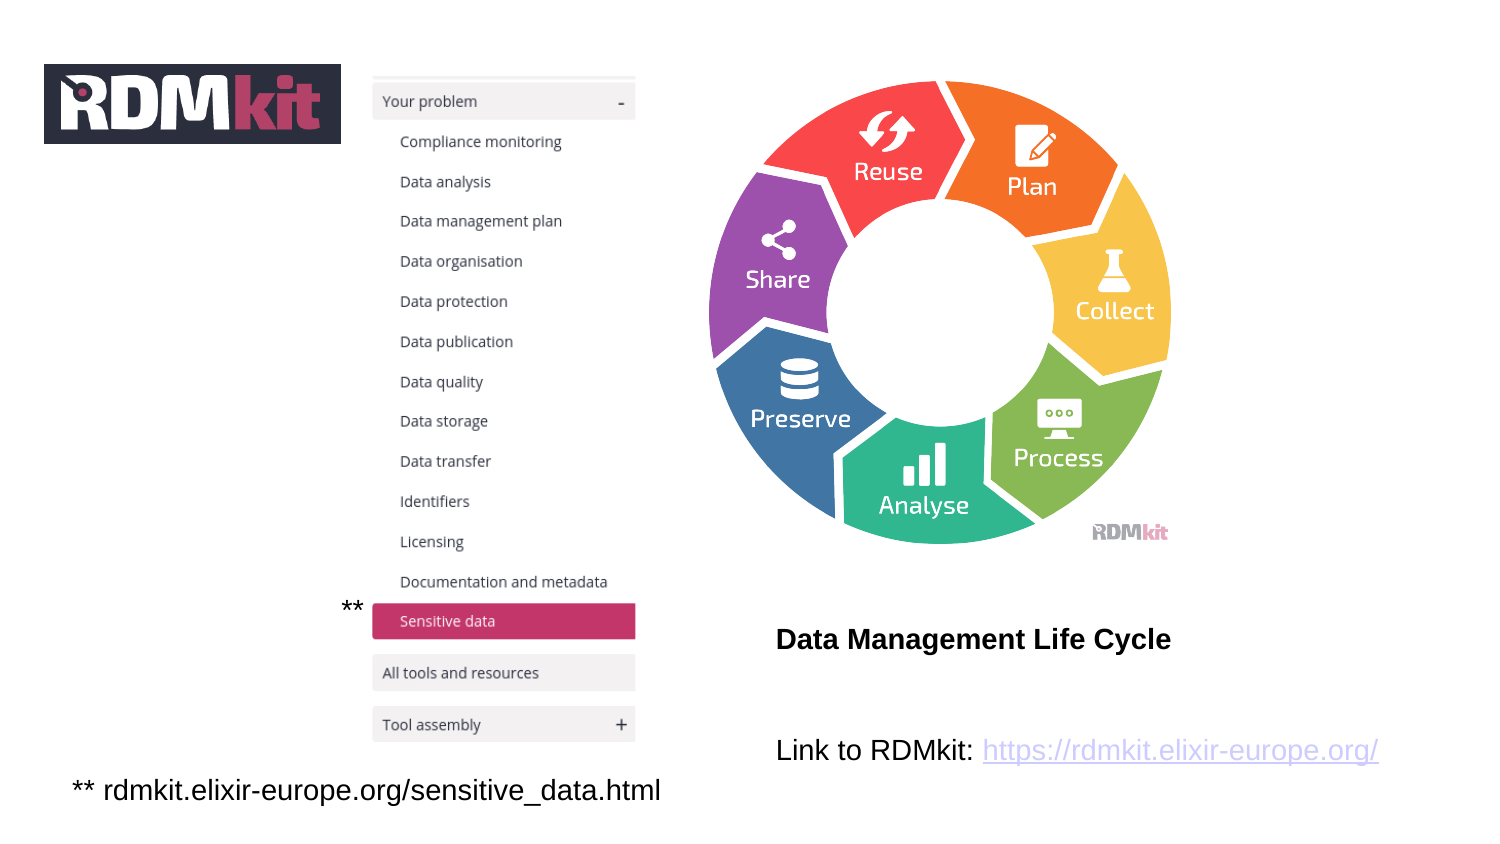

**
Data Management Life Cycle
Link to RDMkit: https://rdmkit.elixir-europe.org/
** rdmkit.elixir-europe.org/sensitive_data.html